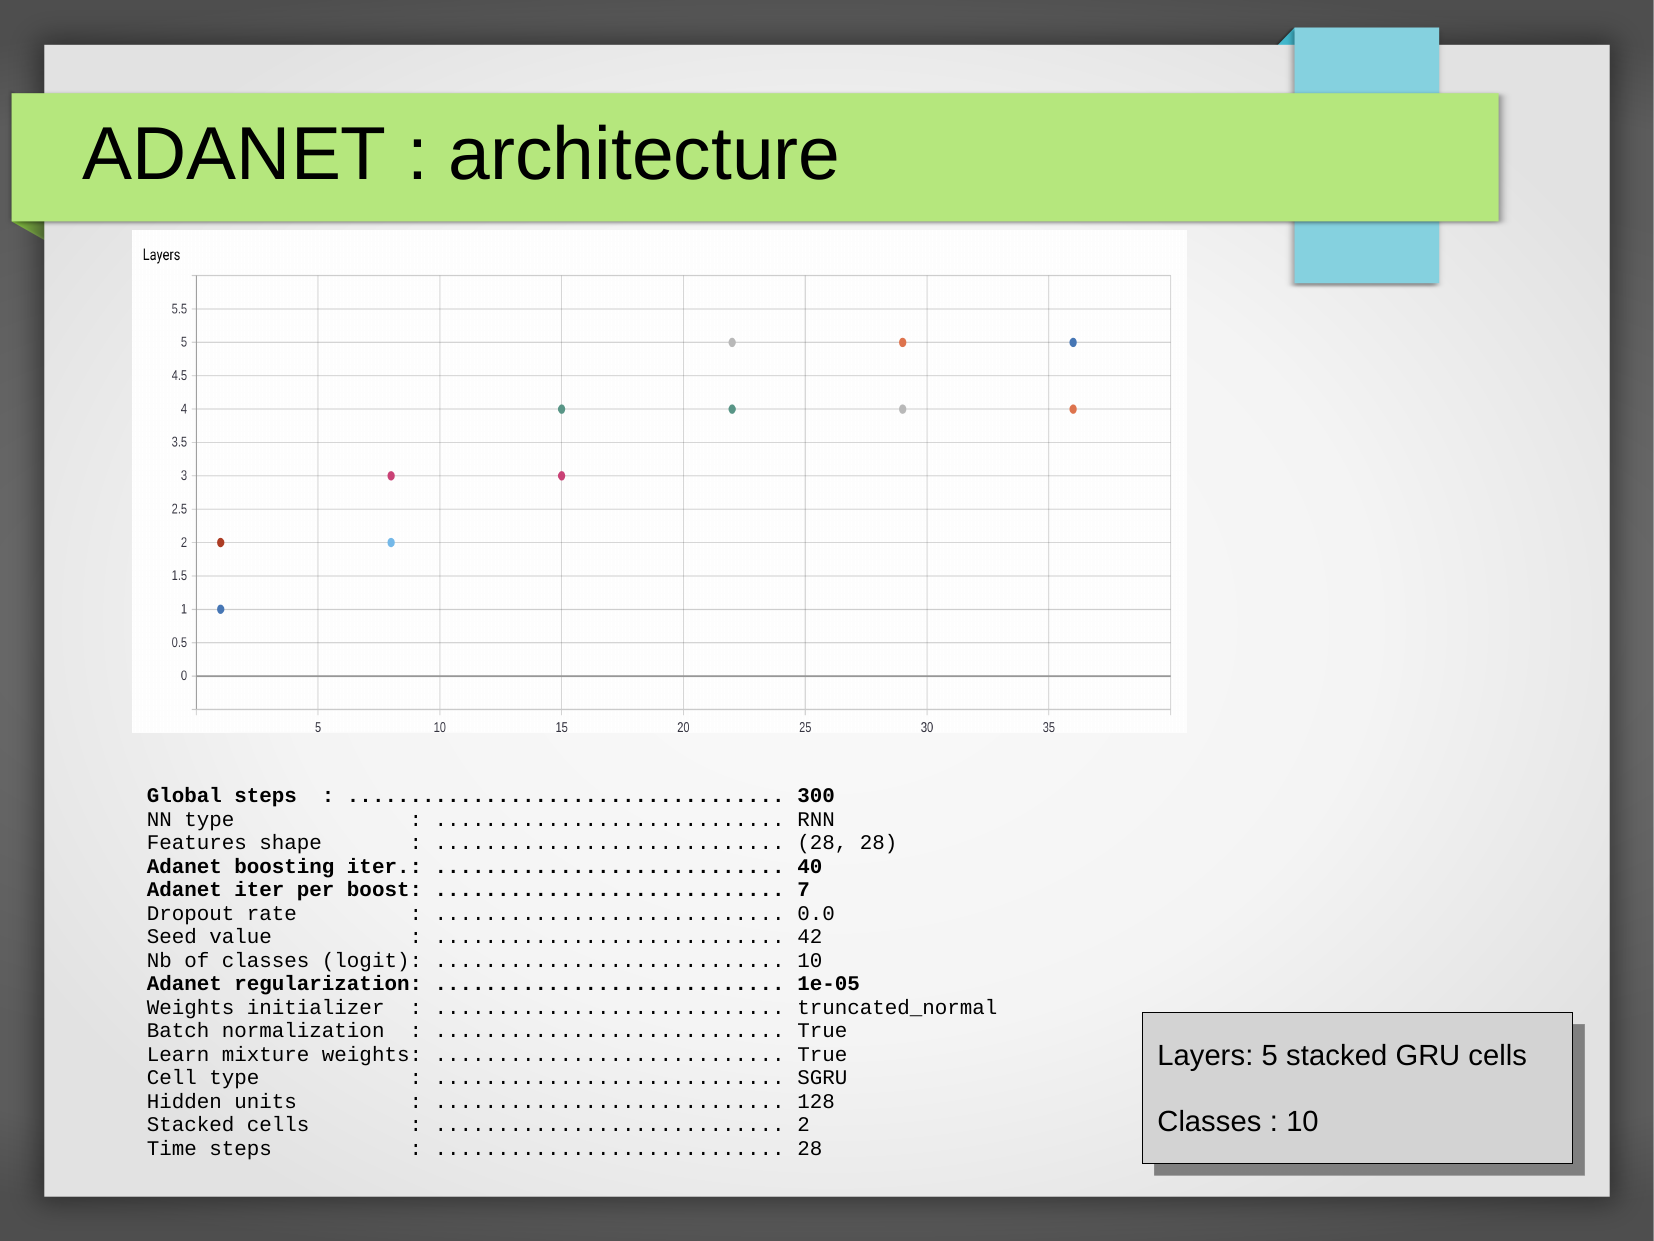

# ADANET : architecture
Global steps : ................................... 300
NN type : ............................ RNN
Features shape : ............................ (28, 28)
Adanet boosting iter.: ............................ 40
Adanet iter per boost: ............................ 7
Dropout rate : ............................ 0.0
Seed value : ............................ 42
Nb of classes (logit): ............................ 10
Adanet regularization: ............................ 1e-05
Weights initializer : ............................ truncated_normal
Batch normalization : ............................ True
Learn mixture weights: ............................ True
Cell type : ............................ SGRU
Hidden units : ............................ 128
Stacked cells : ............................ 2
Time steps : ............................ 28
Layers: 5 stacked GRU cells
Classes : 10